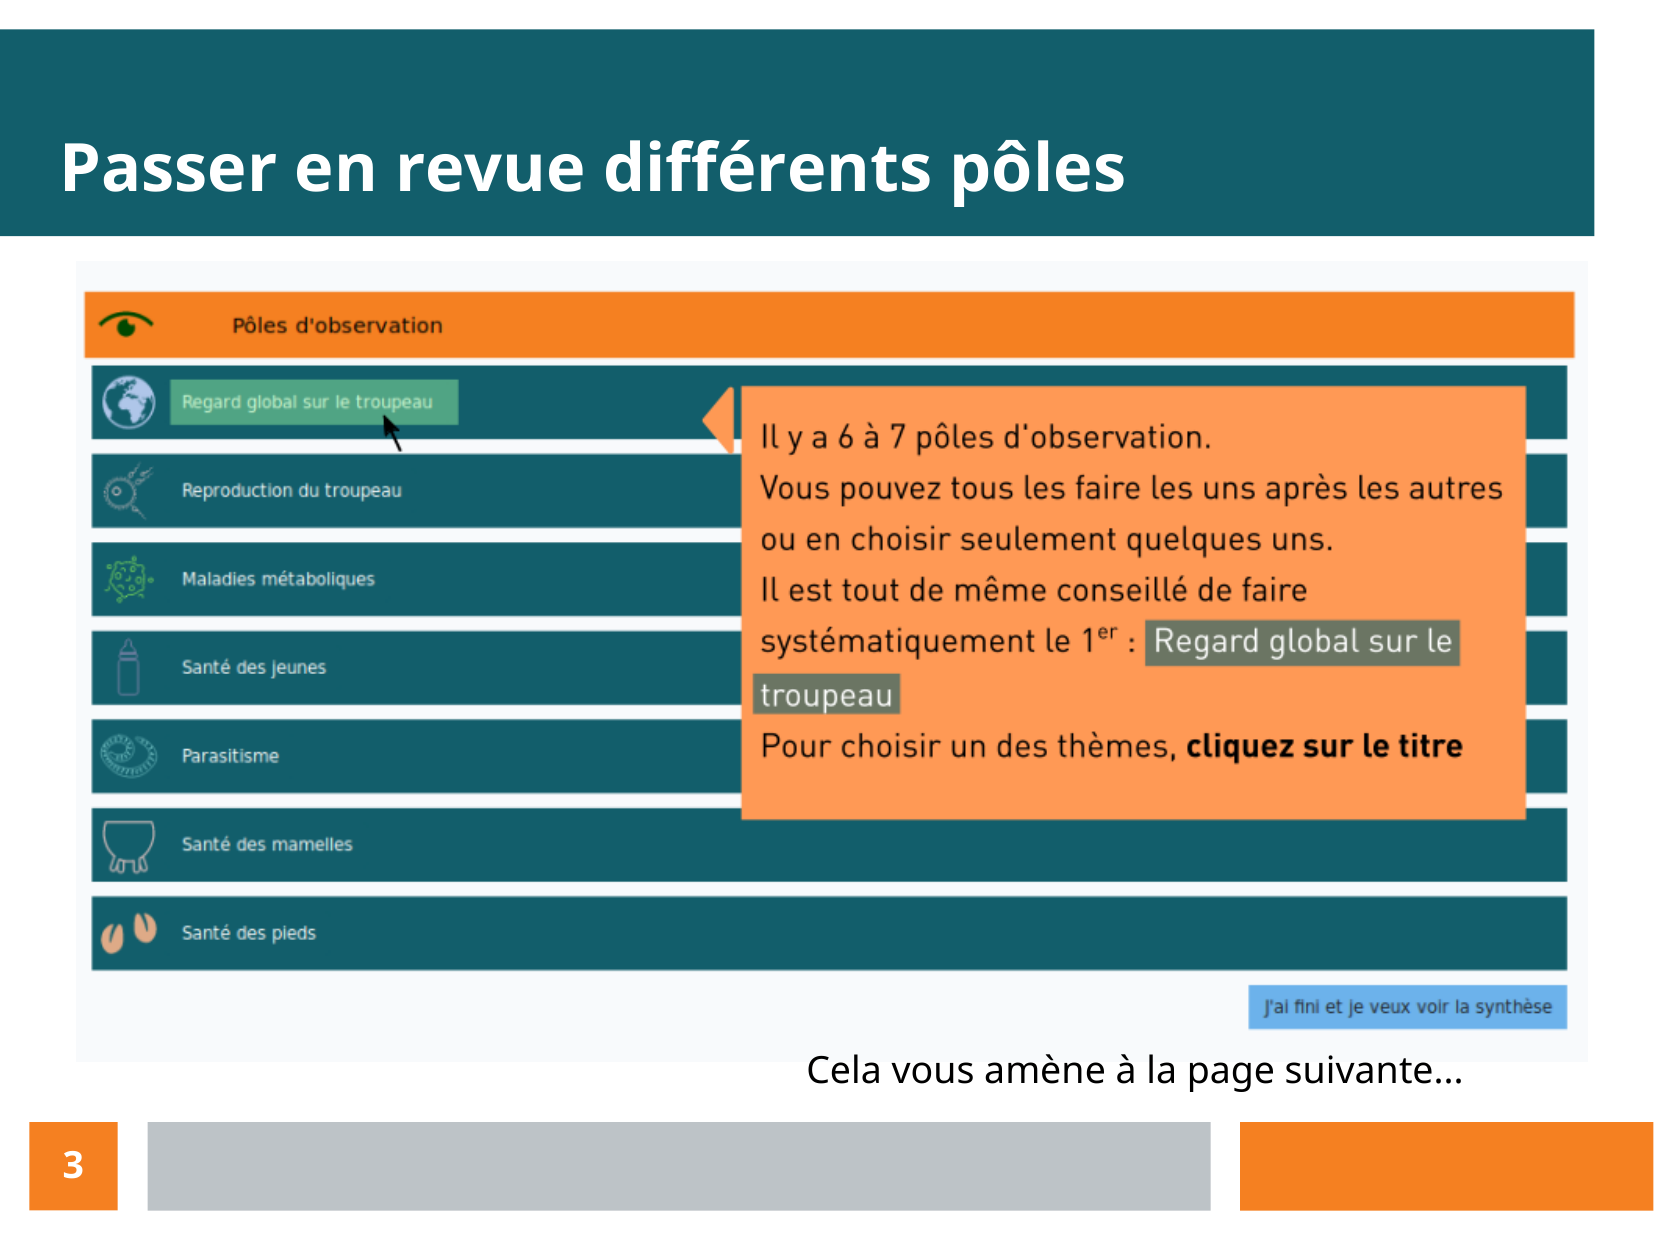

# Passer en revue différents pôles
Cela vous amène à la page suivante...
3